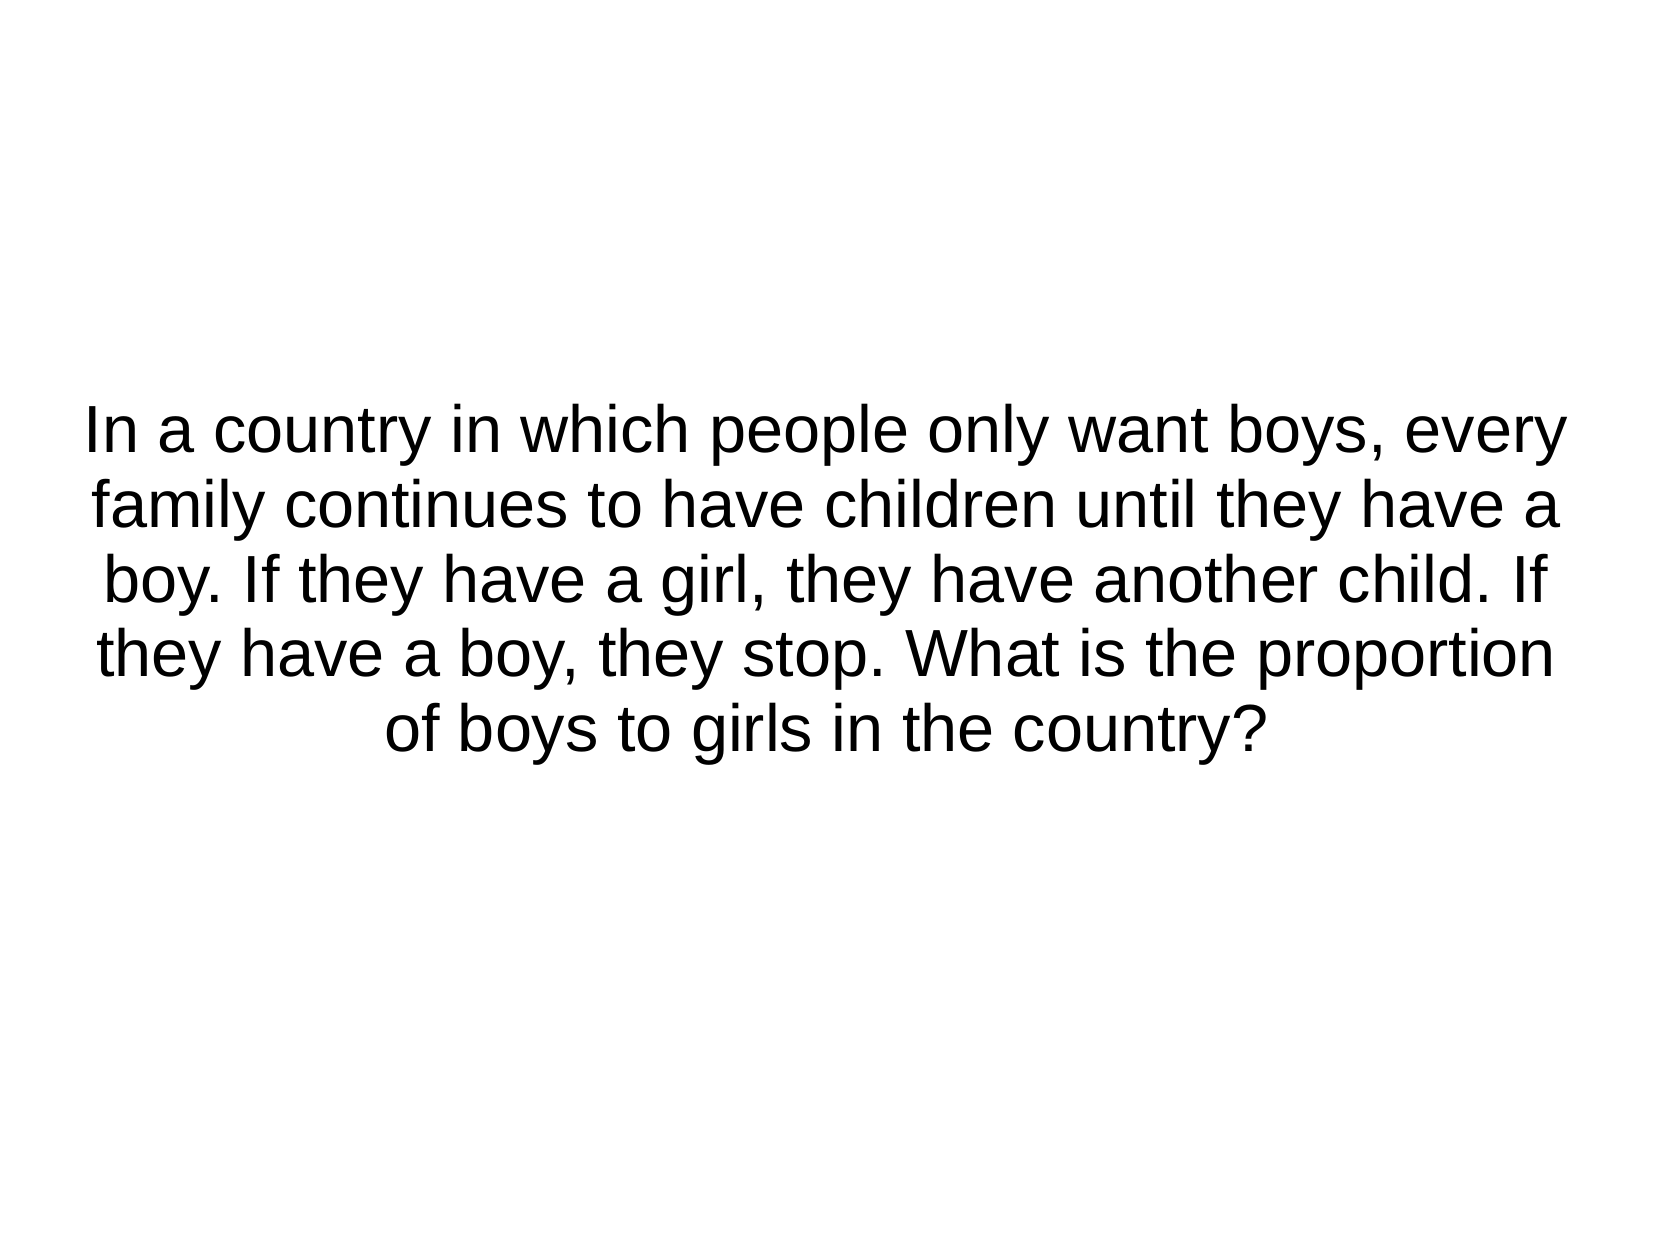

# In a country in which people only want boys, every family continues to have children until they have a boy. If they have a girl, they have another child. If they have a boy, they stop. What is the proportion of boys to girls in the country?